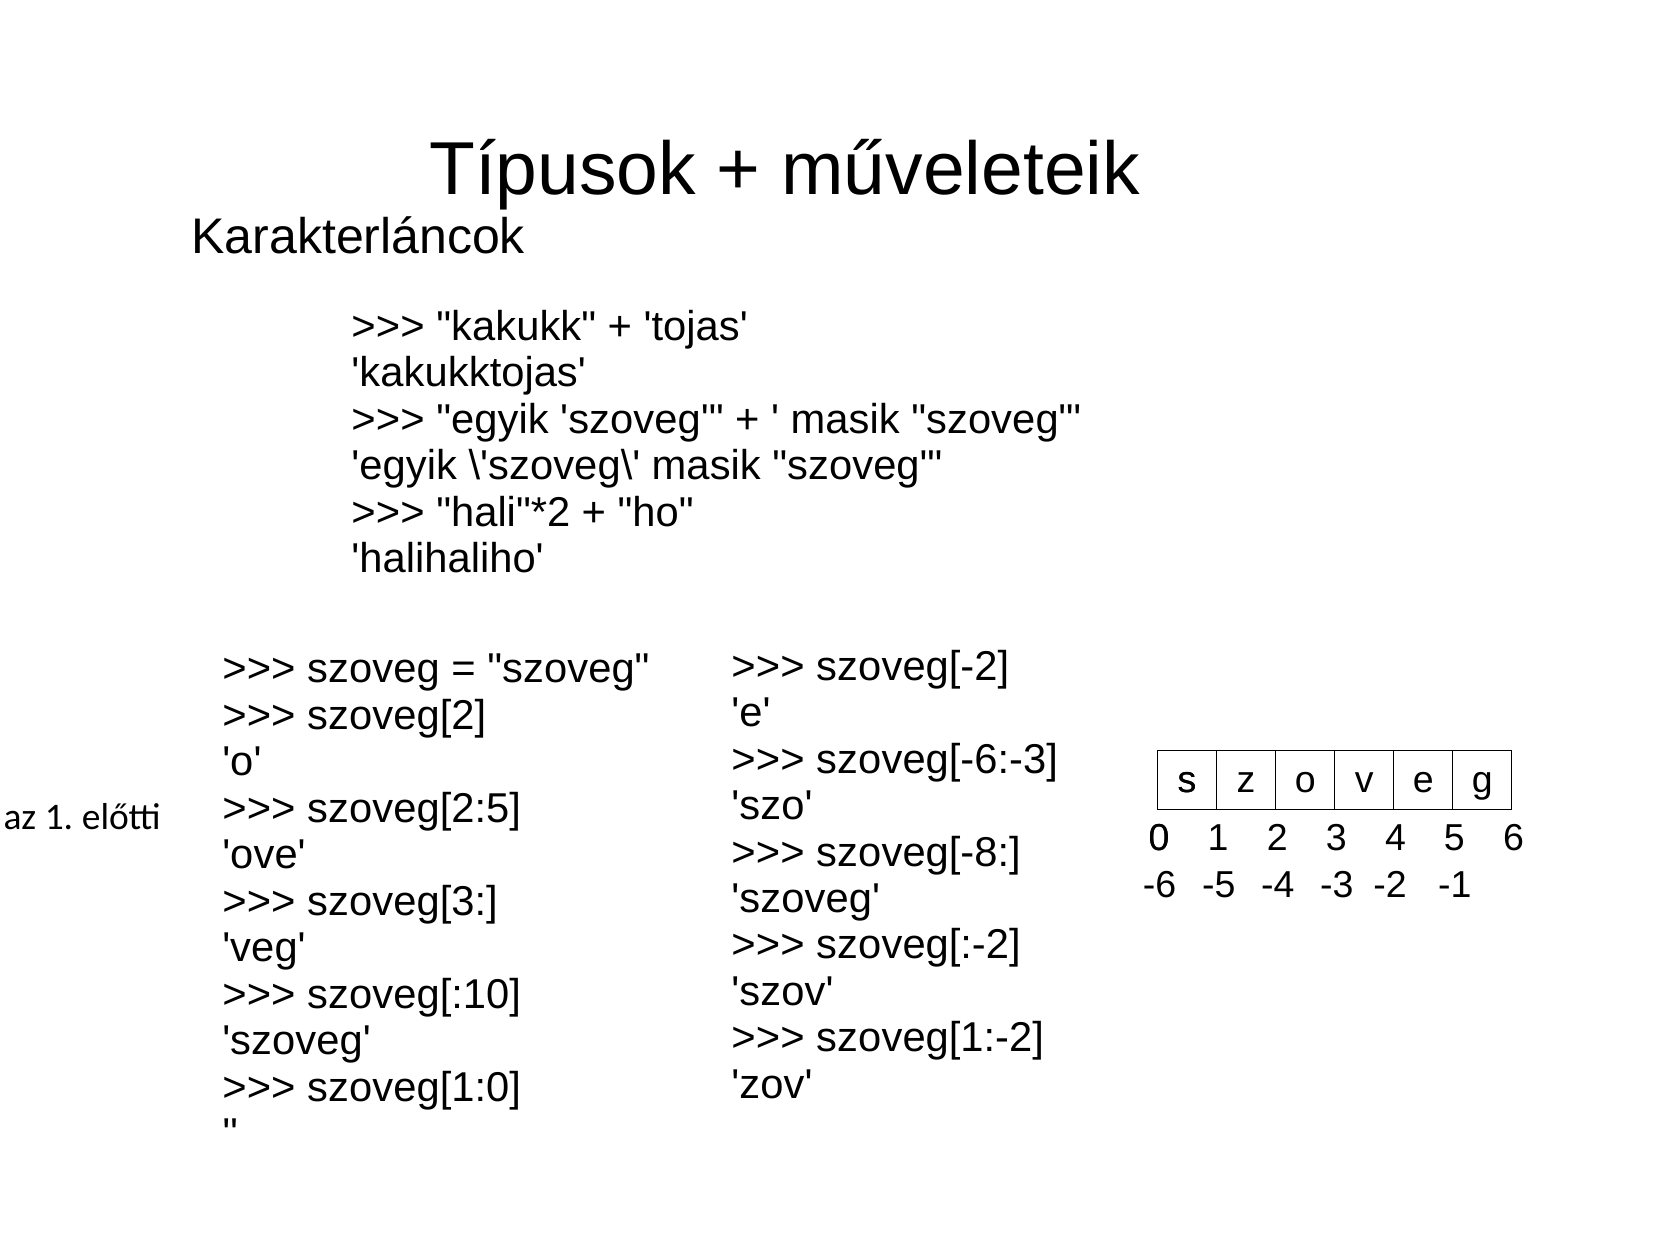

Típusok + műveleteik
Karakterláncok
>>> "kakukk" + 'tojas'
'kakukktojas'
>>> "egyik 'szoveg'" + ' masik "szoveg"'
'egyik \'szoveg\' masik "szoveg"'
>>> "hali"*2 + "ho"
'halihaliho'
>>> szoveg[-2]
'e'
>>> szoveg[-6:-3]
'szo'
>>> szoveg[-8:]
'szoveg'
>>> szoveg[:-2]
'szov'
>>> szoveg[1:-2]
'zov'
>>> szoveg = "szoveg"
>>> szoveg[2]
'o'
>>> szoveg[2:5]
'ove'
>>> szoveg[3:]
'veg'
>>> szoveg[:10]
'szoveg'
>>> szoveg[1:0]
''
s
s
z
o
v
e
g
karakterhatárokat indexel: 0 az 1. előtti
2-5 -> ove, 5. nincs benne
0
0
1
2
3
4
5
6
-1
-6
-5
-4
-3
-2